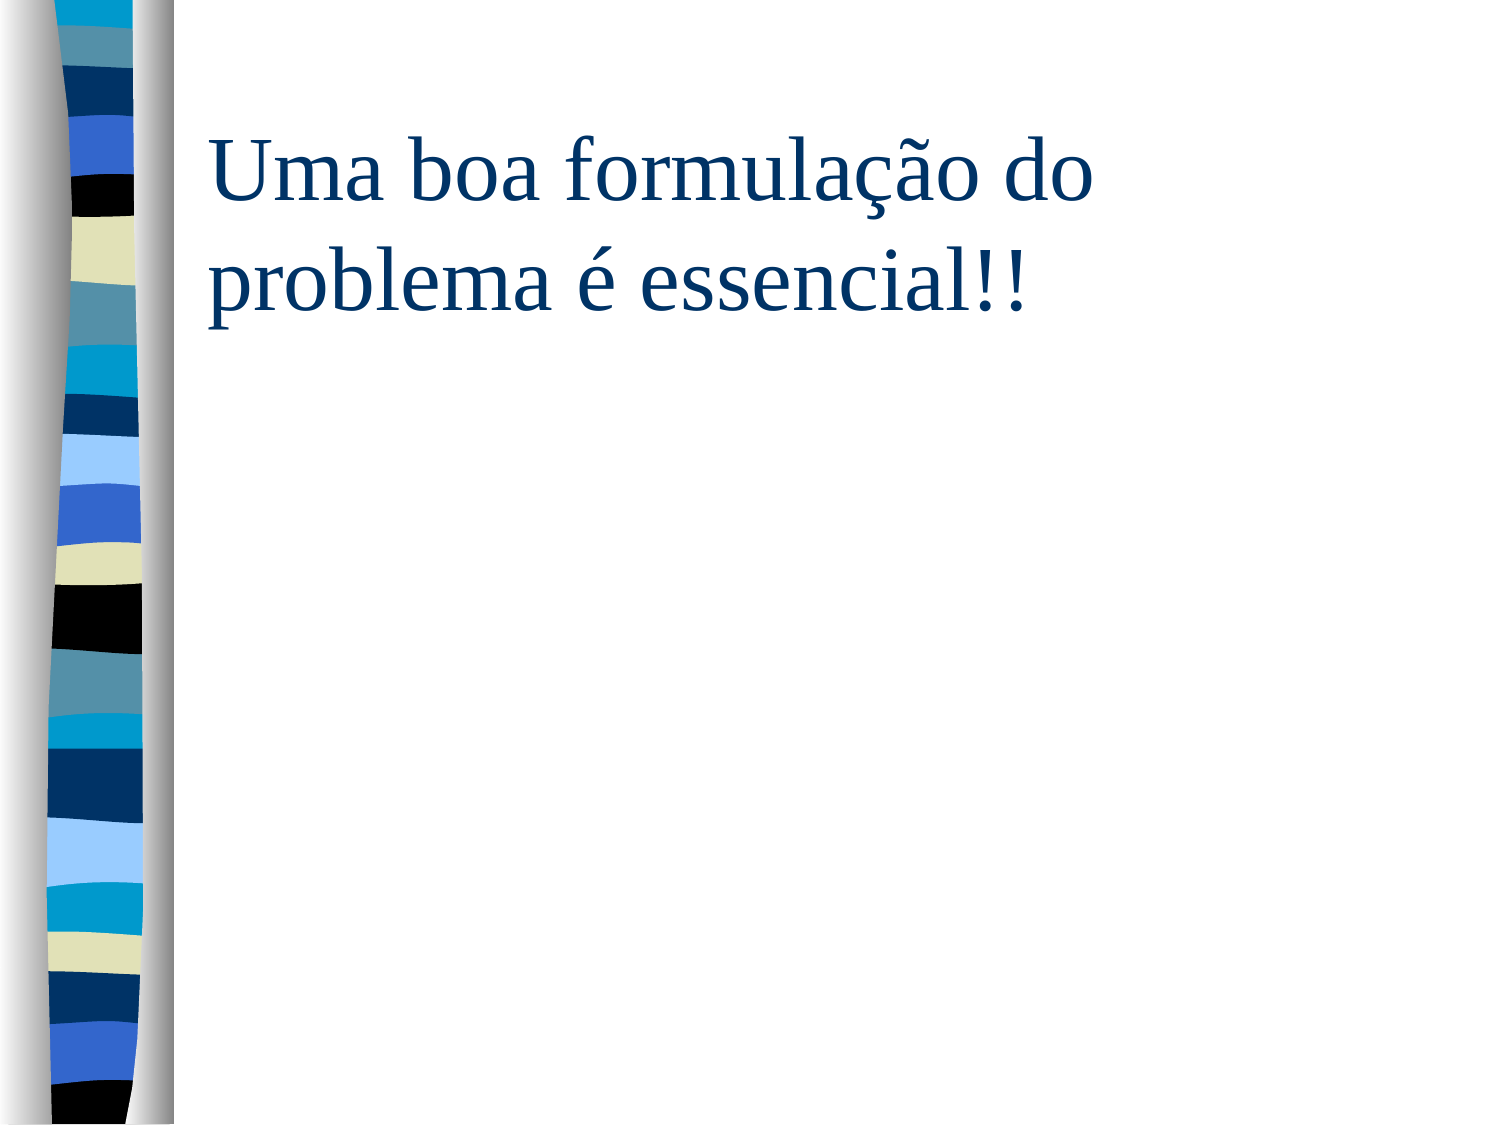

# Uma boa formulação do problema é essencial!!